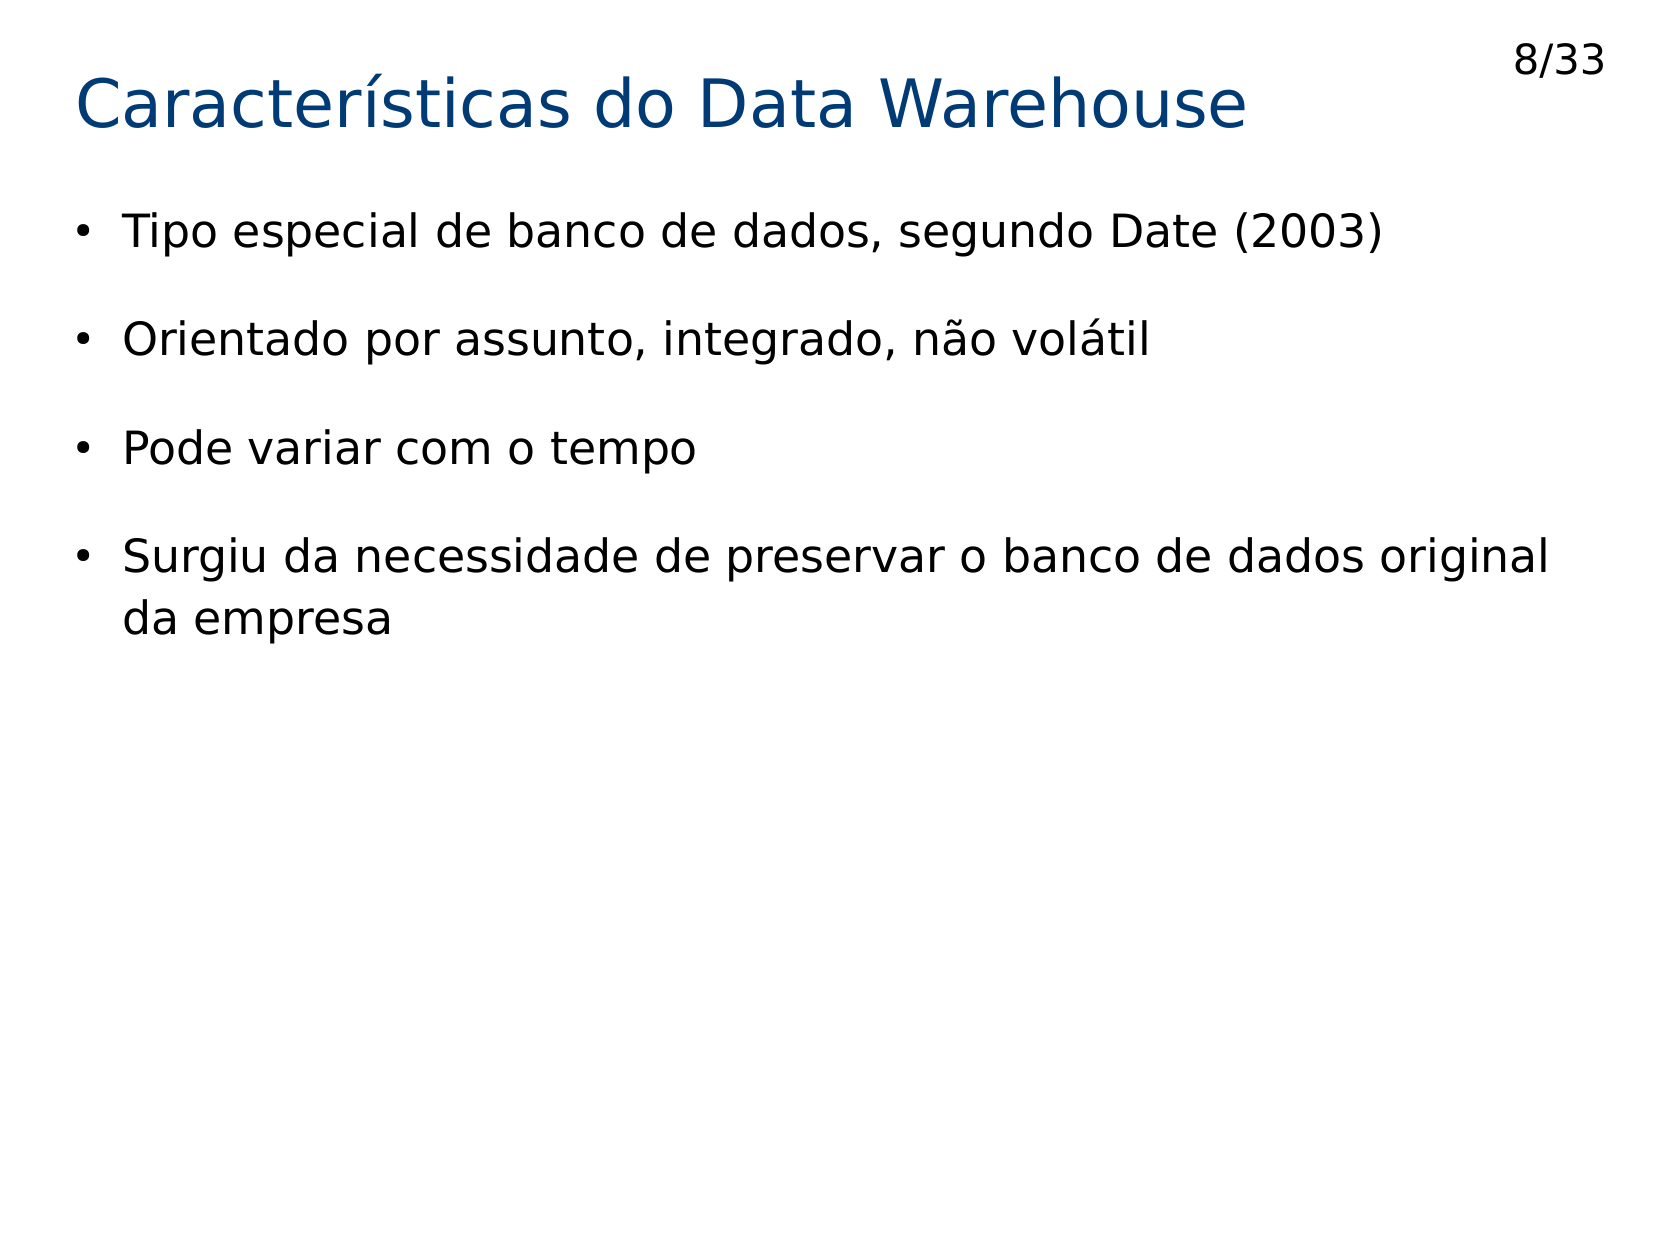

# Características do Data Warehouse
8
Tipo especial de banco de dados, segundo Date (2003)
Orientado por assunto, integrado, não volátil
Pode variar com o tempo
Surgiu da necessidade de preservar o banco de dados original da empresa